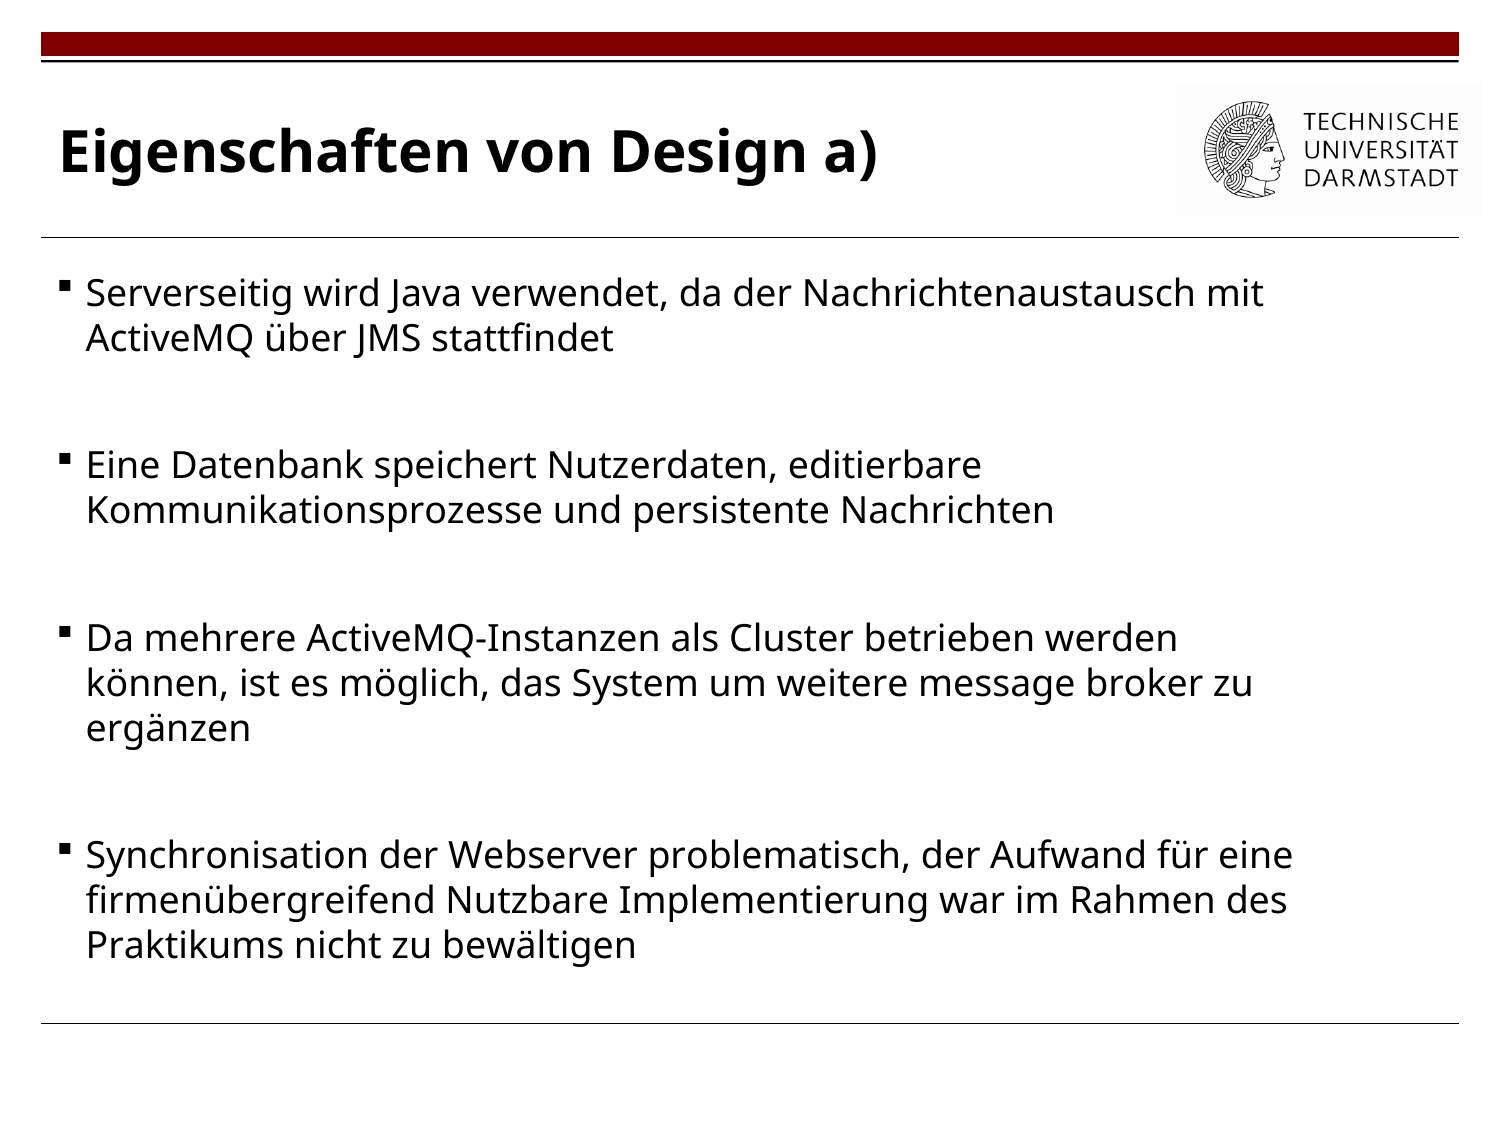

# Eigenschaften von Design a)
Serverseitig wird Java verwendet, da der Nachrichtenaustausch mit ActiveMQ über JMS stattfindet
Eine Datenbank speichert Nutzerdaten, editierbare Kommunikationsprozesse und persistente Nachrichten
Da mehrere ActiveMQ-Instanzen als Cluster betrieben werden können, ist es möglich, das System um weitere message broker zu ergänzen
Synchronisation der Webserver problematisch, der Aufwand für eine firmenübergreifend Nutzbare Implementierung war im Rahmen des Praktikums nicht zu bewältigen